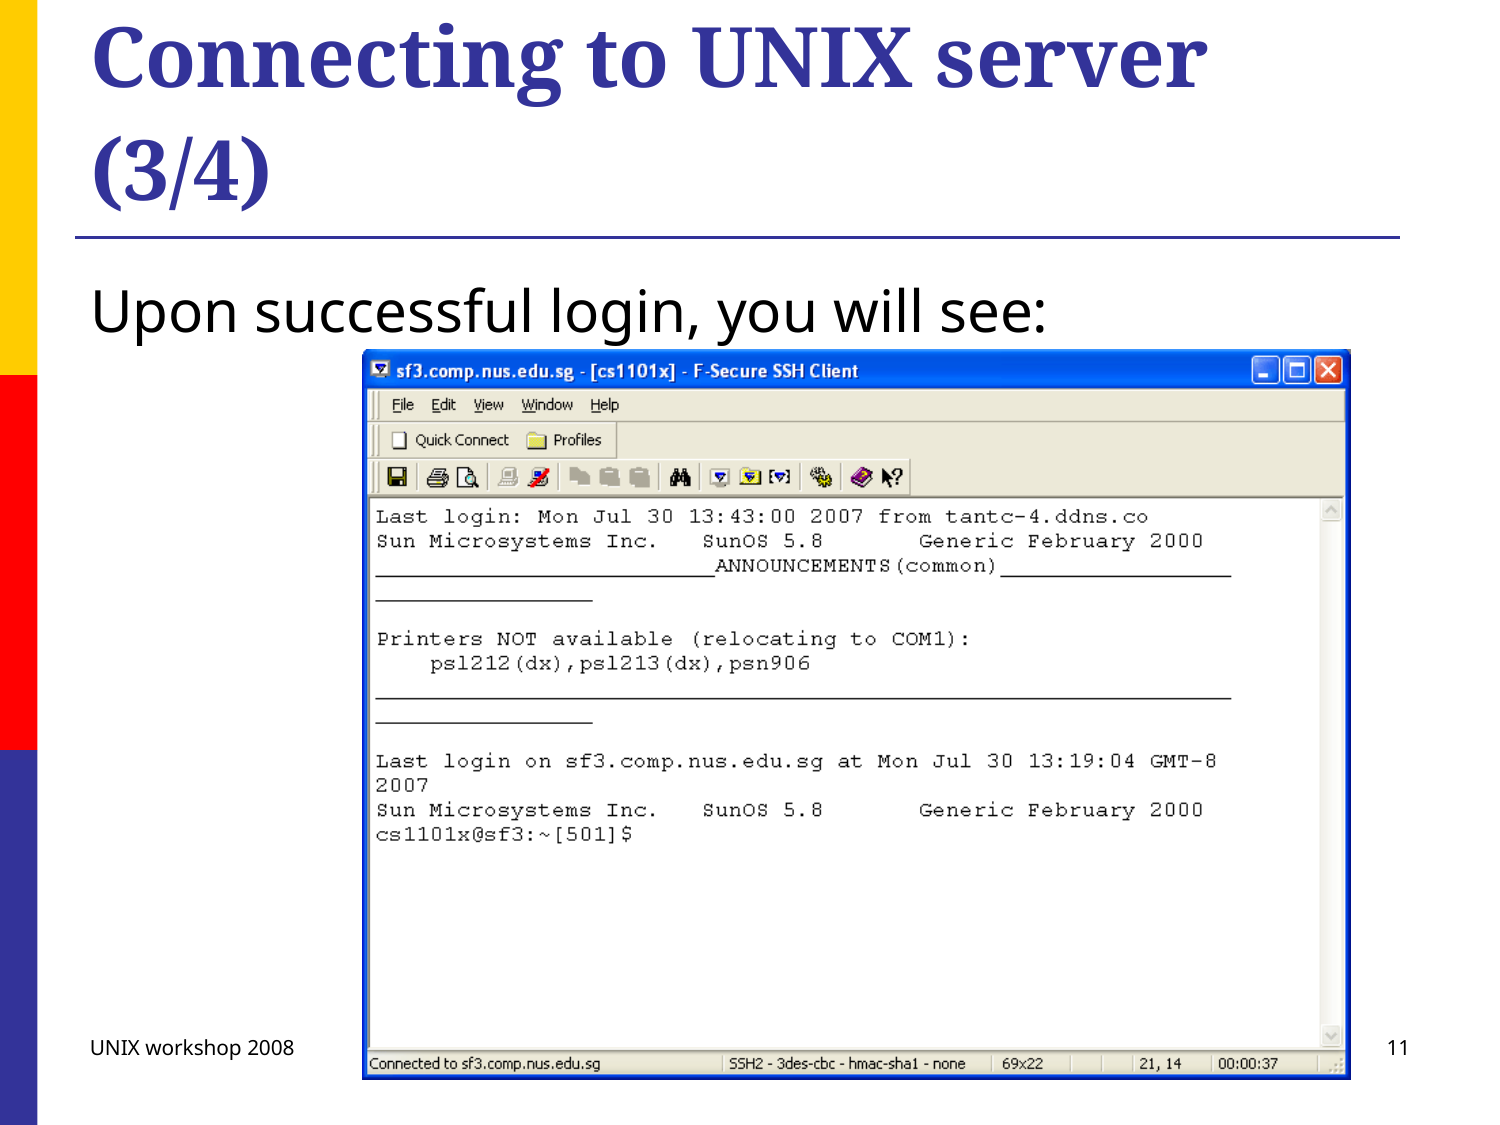

# Connecting to UNIX server (3/4)
Upon successful login, you will see:
UNIX workshop 2008